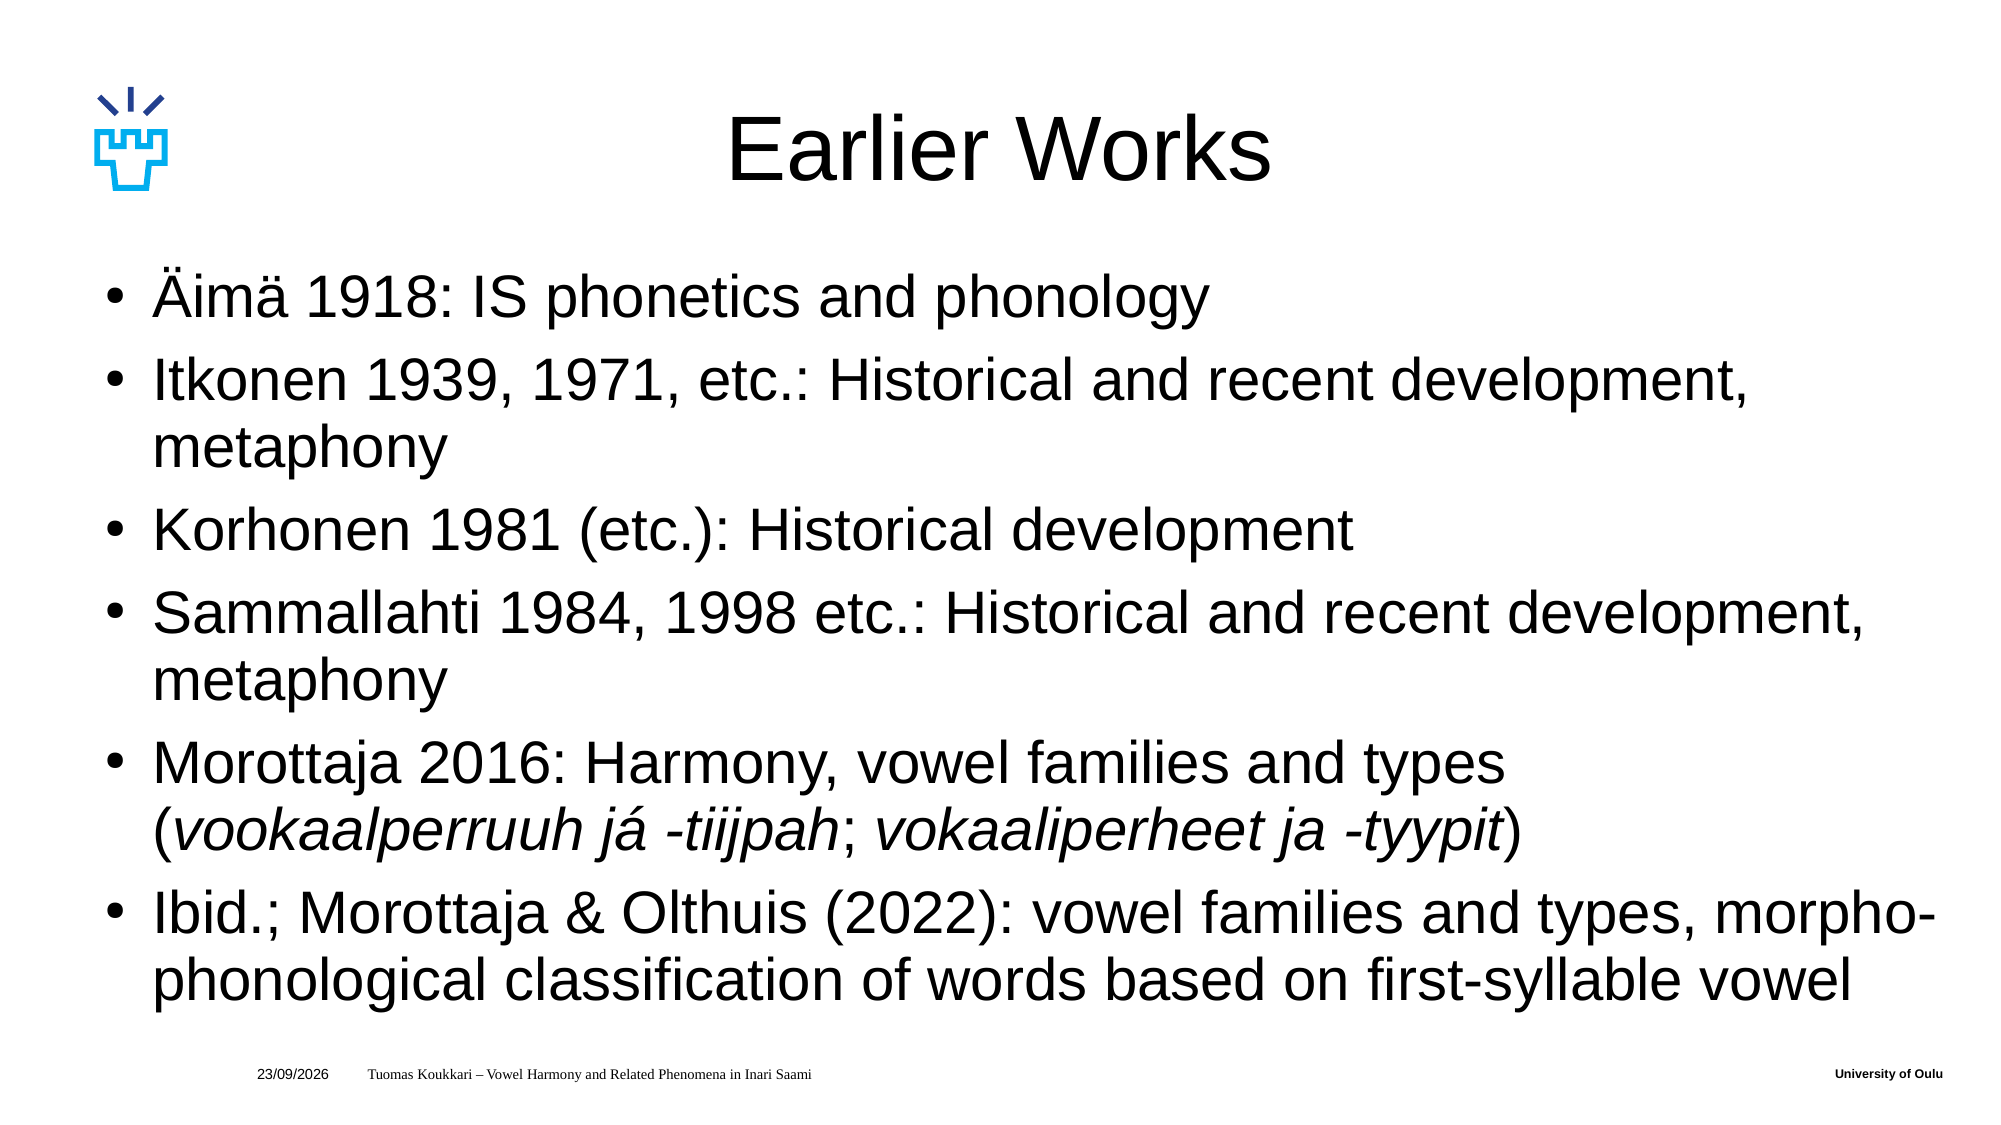

# Earlier Works
Äimä 1918: IS phonetics and phonology
Itkonen 1939, 1971, etc.: Historical and recent development, metaphony
Korhonen 1981 (etc.): Historical development
Sammallahti 1984, 1998 etc.: Historical and recent development, metaphony
Morottaja 2016: Harmony, vowel families and types (vookaalperruuh já -tiijpah; vokaaliperheet ja -tyypit)
Ibid.; Morottaja & Olthuis (2022): vowel families and types, morpho-phonological classification of words based on first-syllable vowel
https://github.com/tkoukkar/anaraskiela/blob/master/Koukkari_Tuomas-CIFUXIII-oovdanpyehtim.pdf